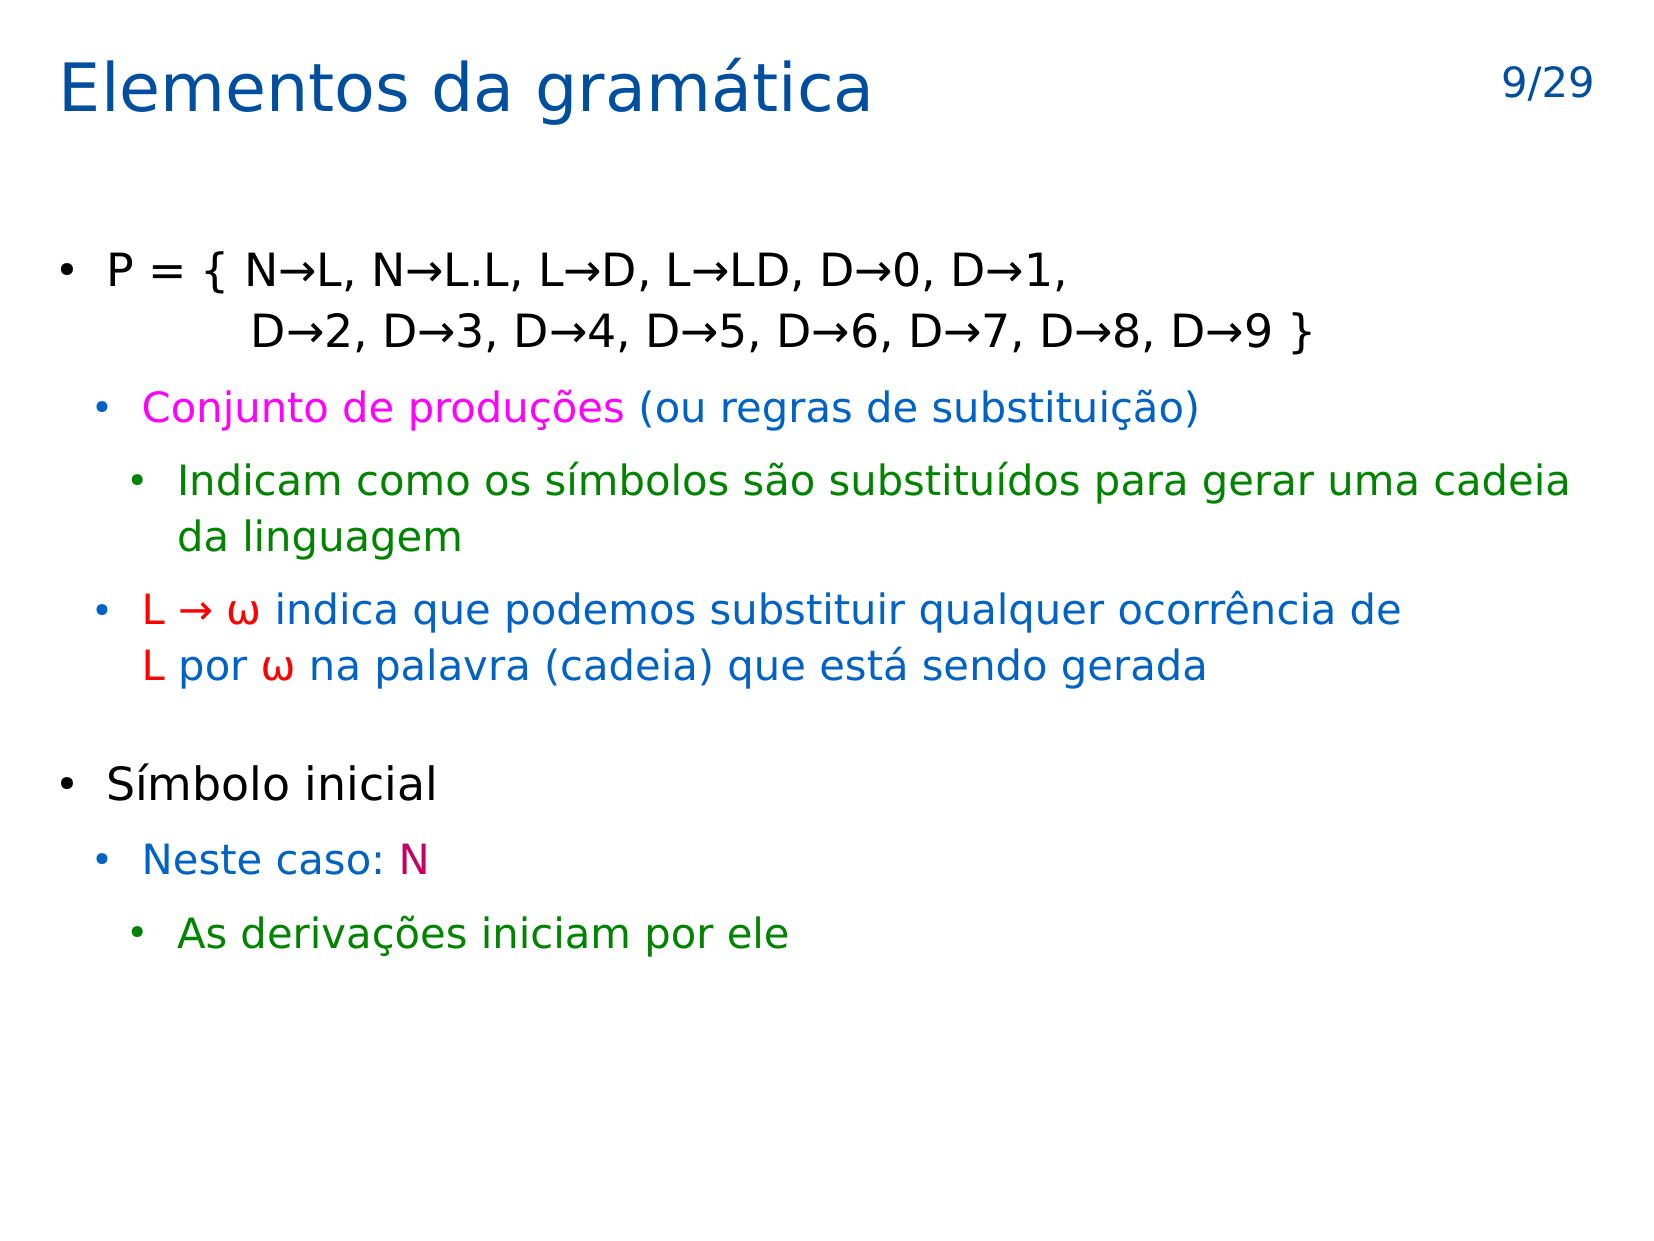

# Elementos da gramática
9
P = { N→L, N→L.L, L→D, L→LD, D→0, D→1,
 D→2, D→3, D→4, D→5, D→6, D→7, D→8, D→9 }
Conjunto de produções (ou regras de substituição)
Indicam como os símbolos são substituídos para gerar uma cadeia da linguagem
L → ω indica que podemos substituir qualquer ocorrência de
L por ω na palavra (cadeia) que está sendo gerada
Símbolo inicial
Neste caso: N
As derivações iniciam por ele